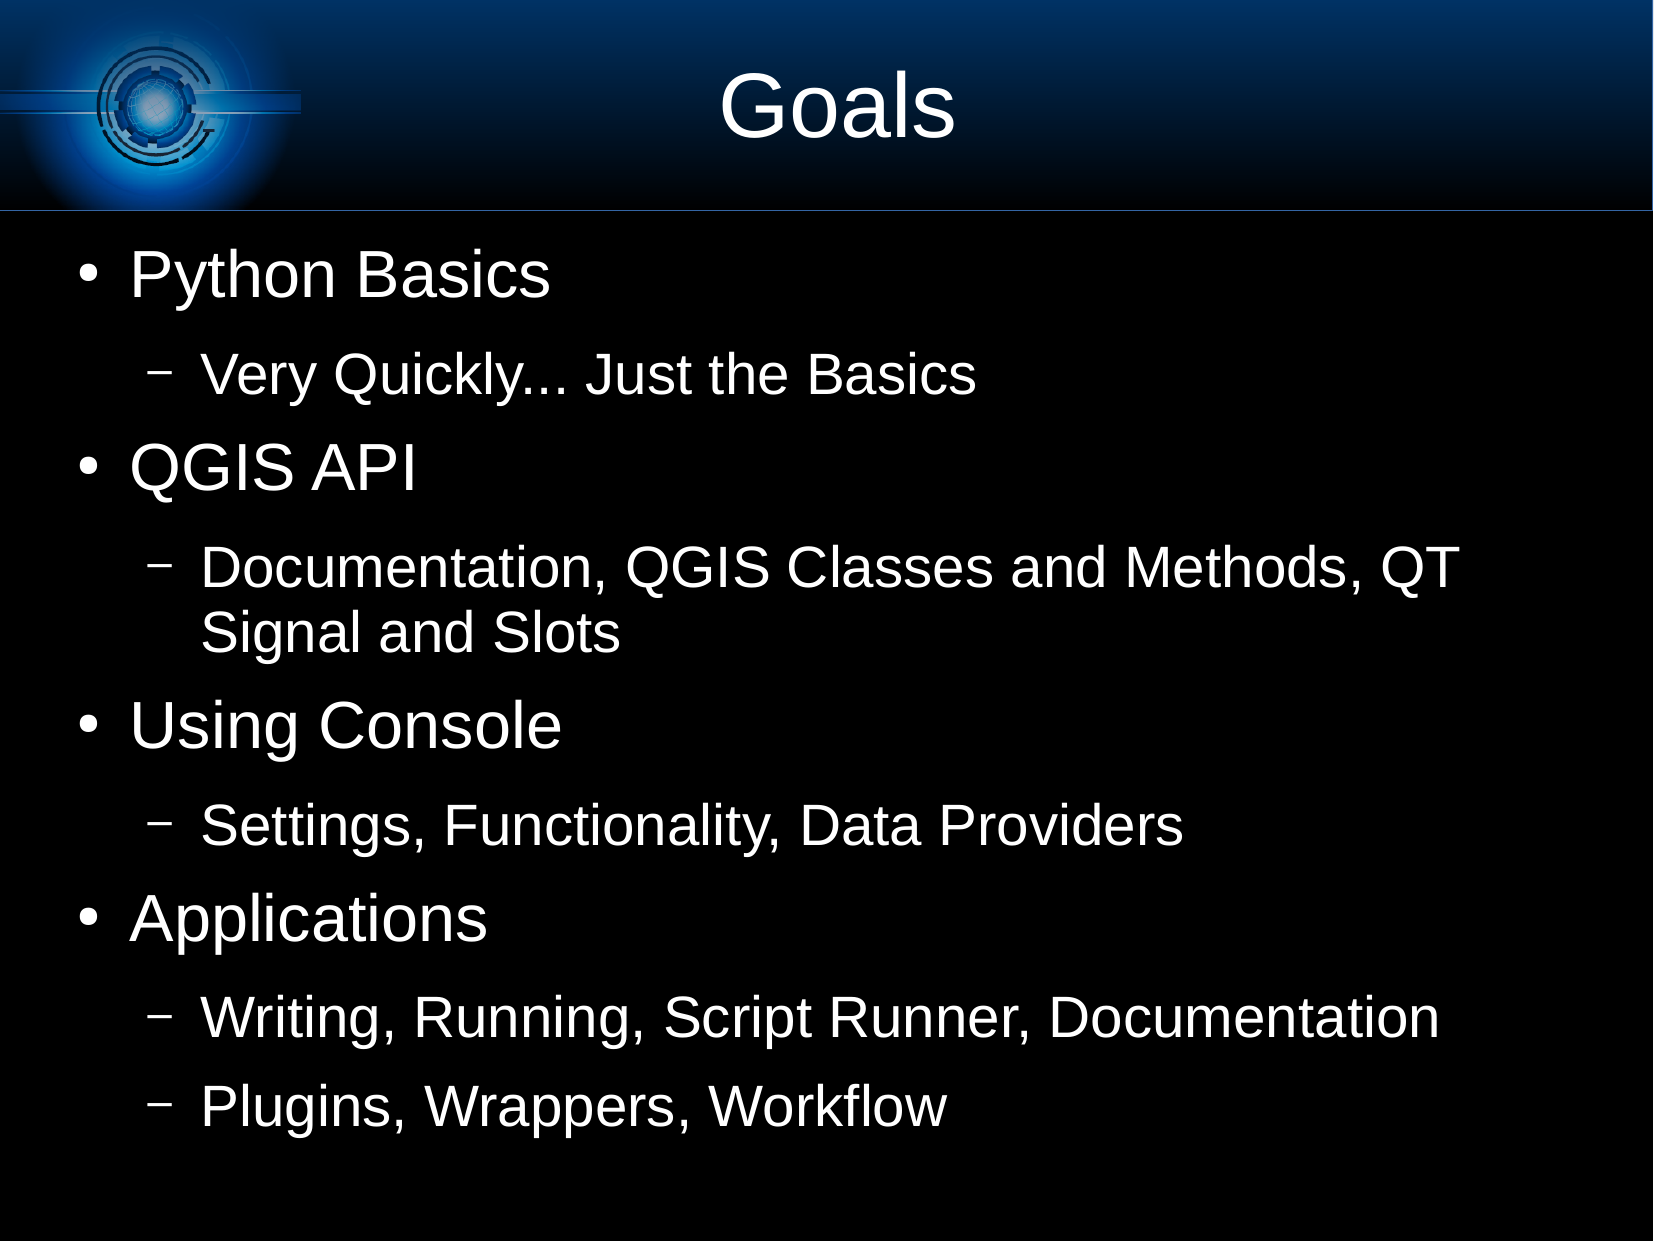

# Goals
Python Basics
Very Quickly... Just the Basics
QGIS API
Documentation, QGIS Classes and Methods, QT Signal and Slots
Using Console
Settings, Functionality, Data Providers
Applications
Writing, Running, Script Runner, Documentation
Plugins, Wrappers, Workflow